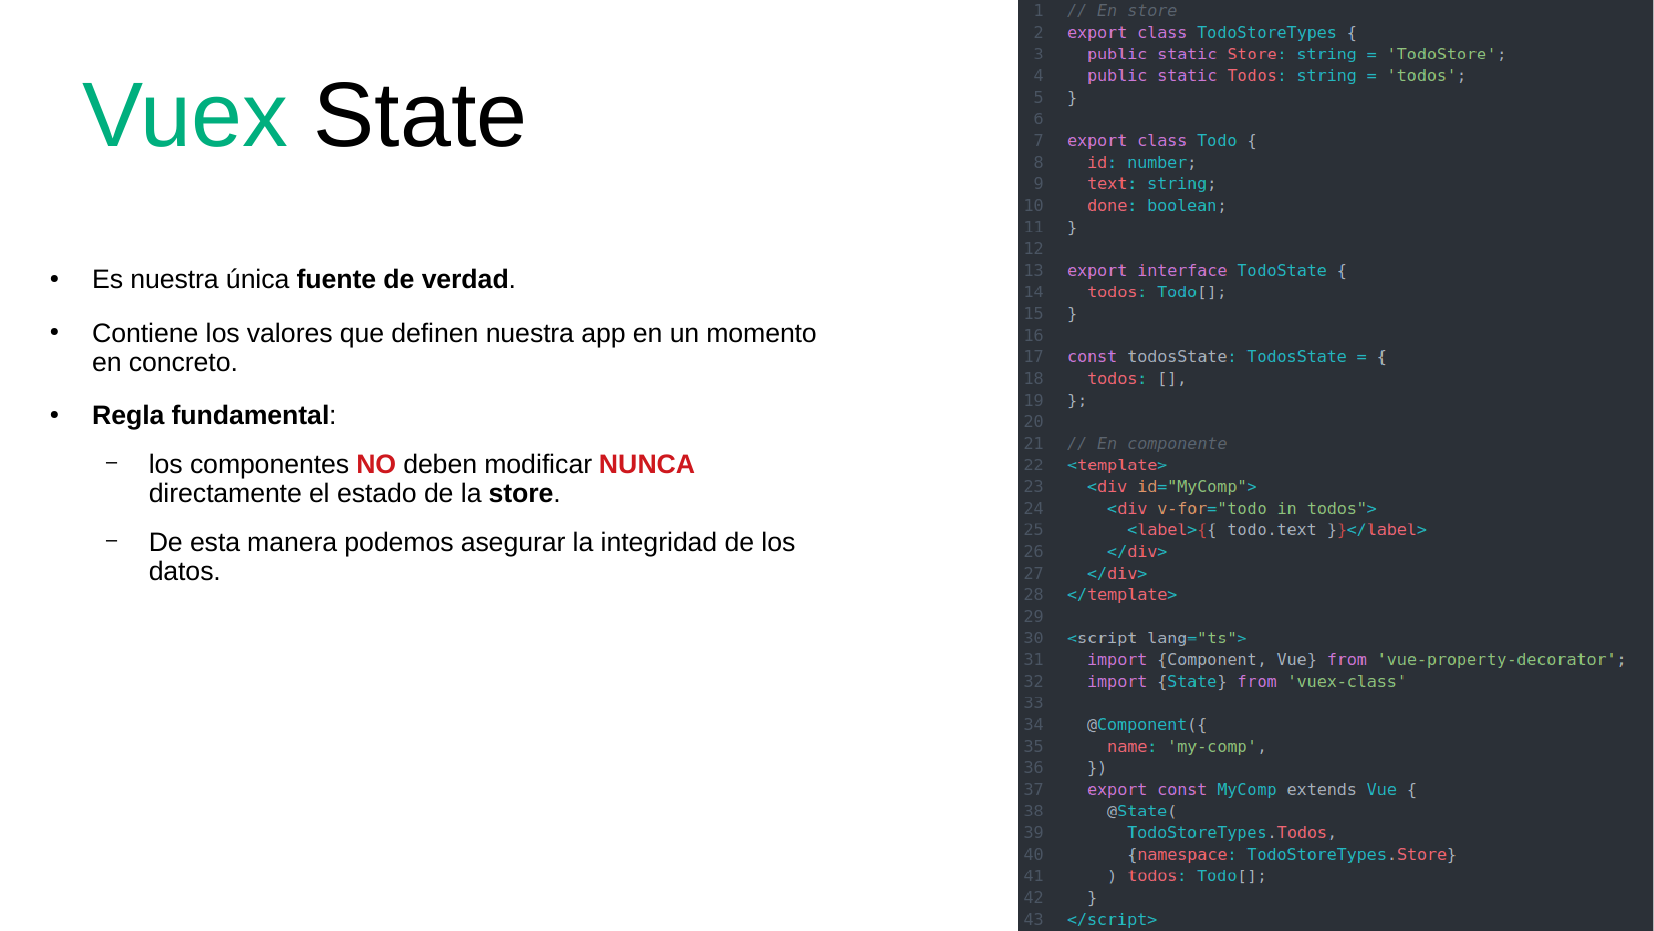

# Vuex State
Es nuestra única fuente de verdad.
Contiene los valores que definen nuestra app en un momento en concreto.
Regla fundamental:
los componentes NO deben modificar NUNCA directamente el estado de la store.
De esta manera podemos asegurar la integridad de los datos.
6